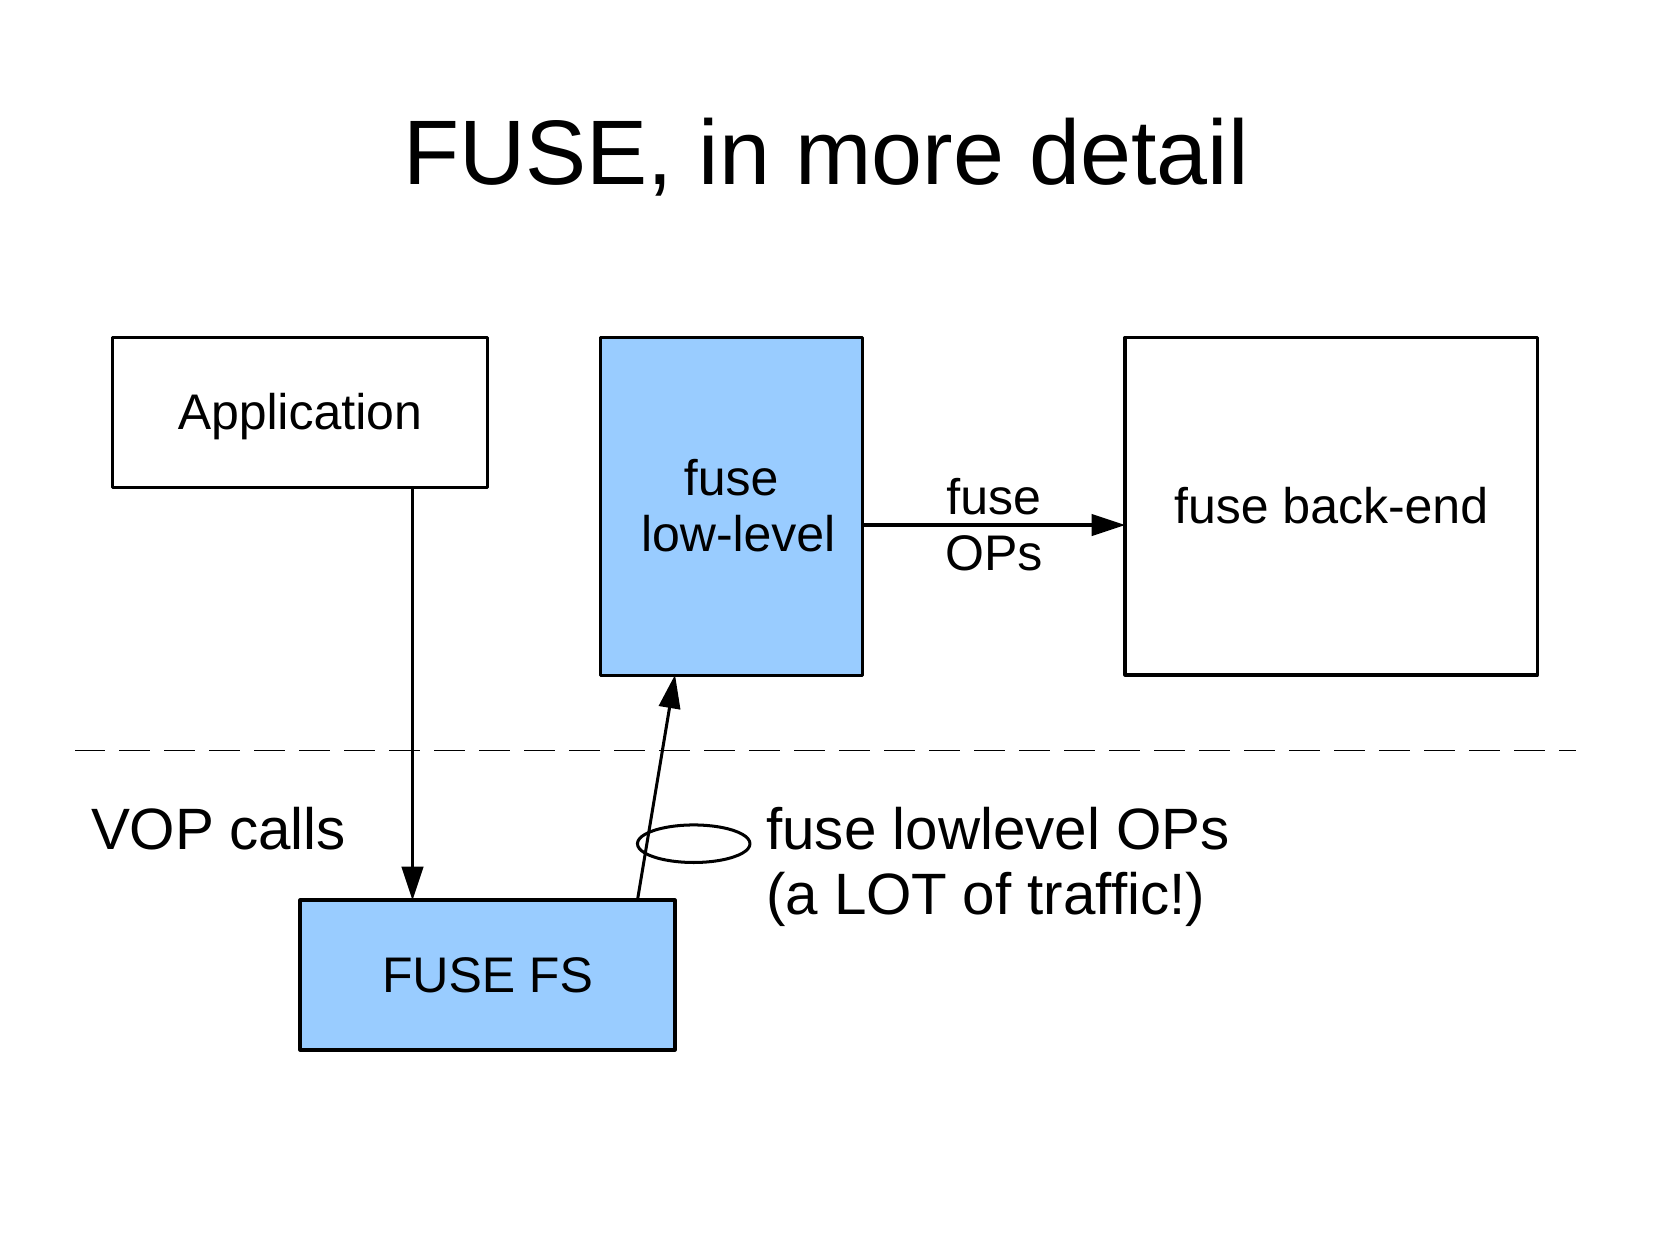

# FUSE, in more detail
Application
fuse back-end
fuse
 low-level
fuse
OPs
VOP calls
fuse lowlevel OPs
(a LOT of traffic!)
FUSE FS